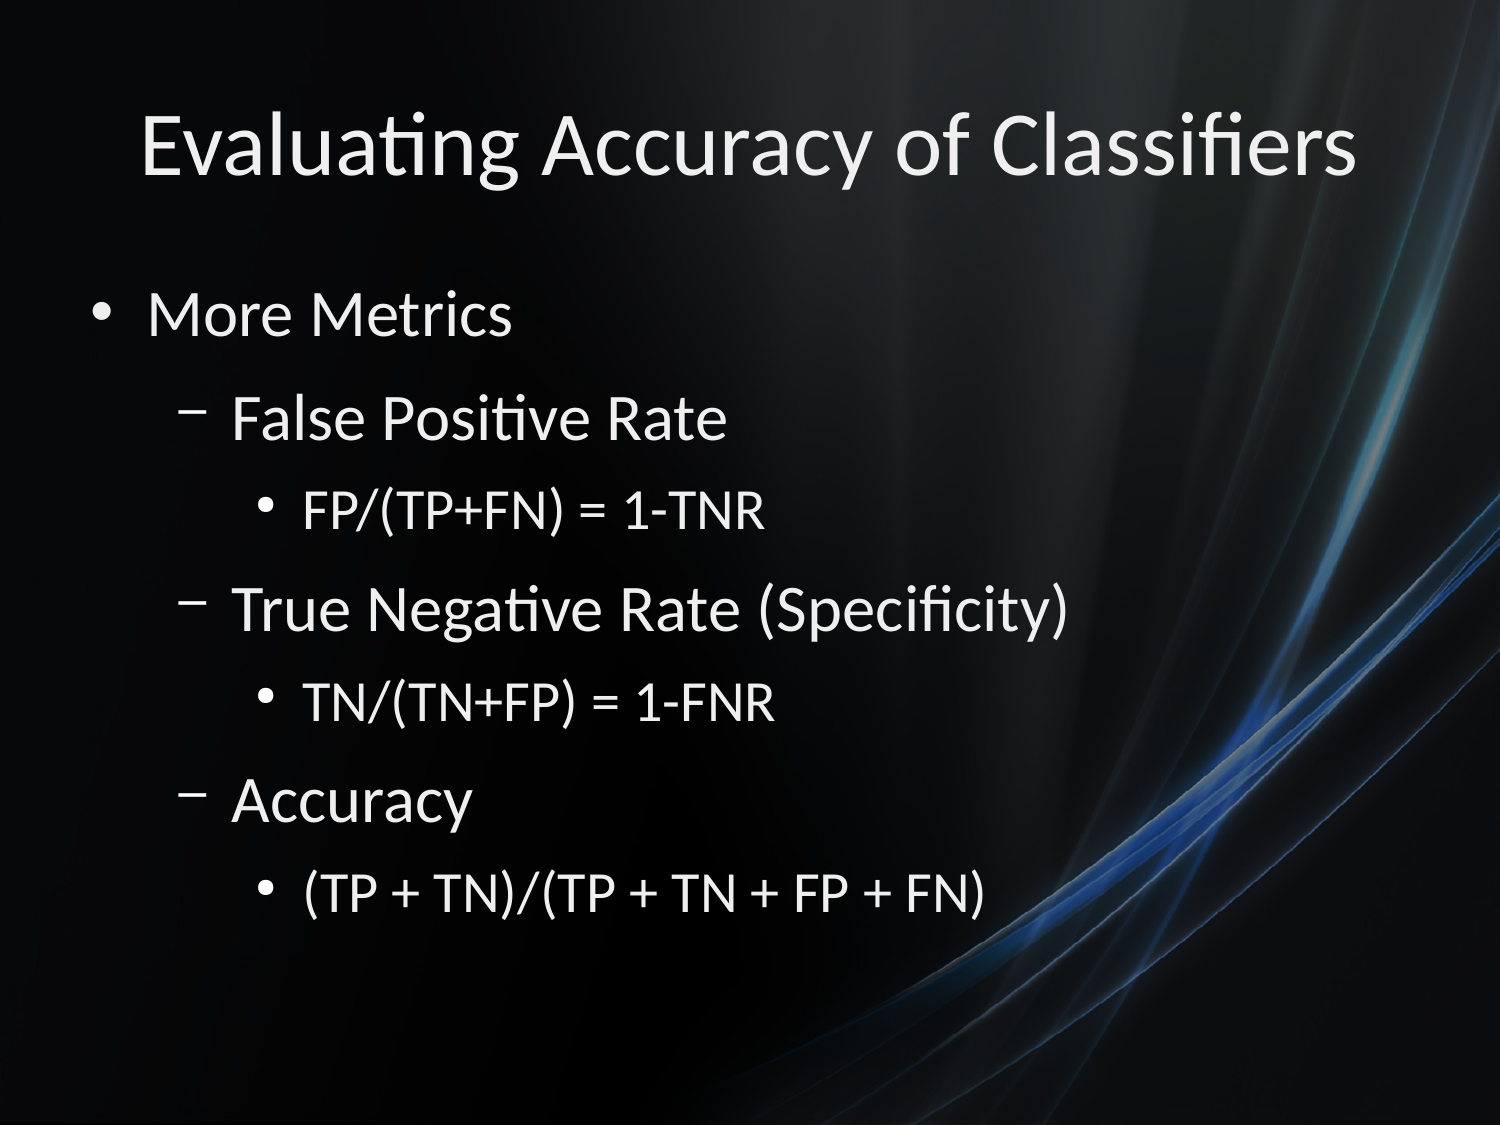

# Evaluating Accuracy of Classifiers
More Metrics
False Positive Rate
FP/(TP+FN) = 1-TNR
True Negative Rate (Specificity)
TN/(TN+FP) = 1-FNR
Accuracy
(TP + TN)/(TP + TN + FP + FN)